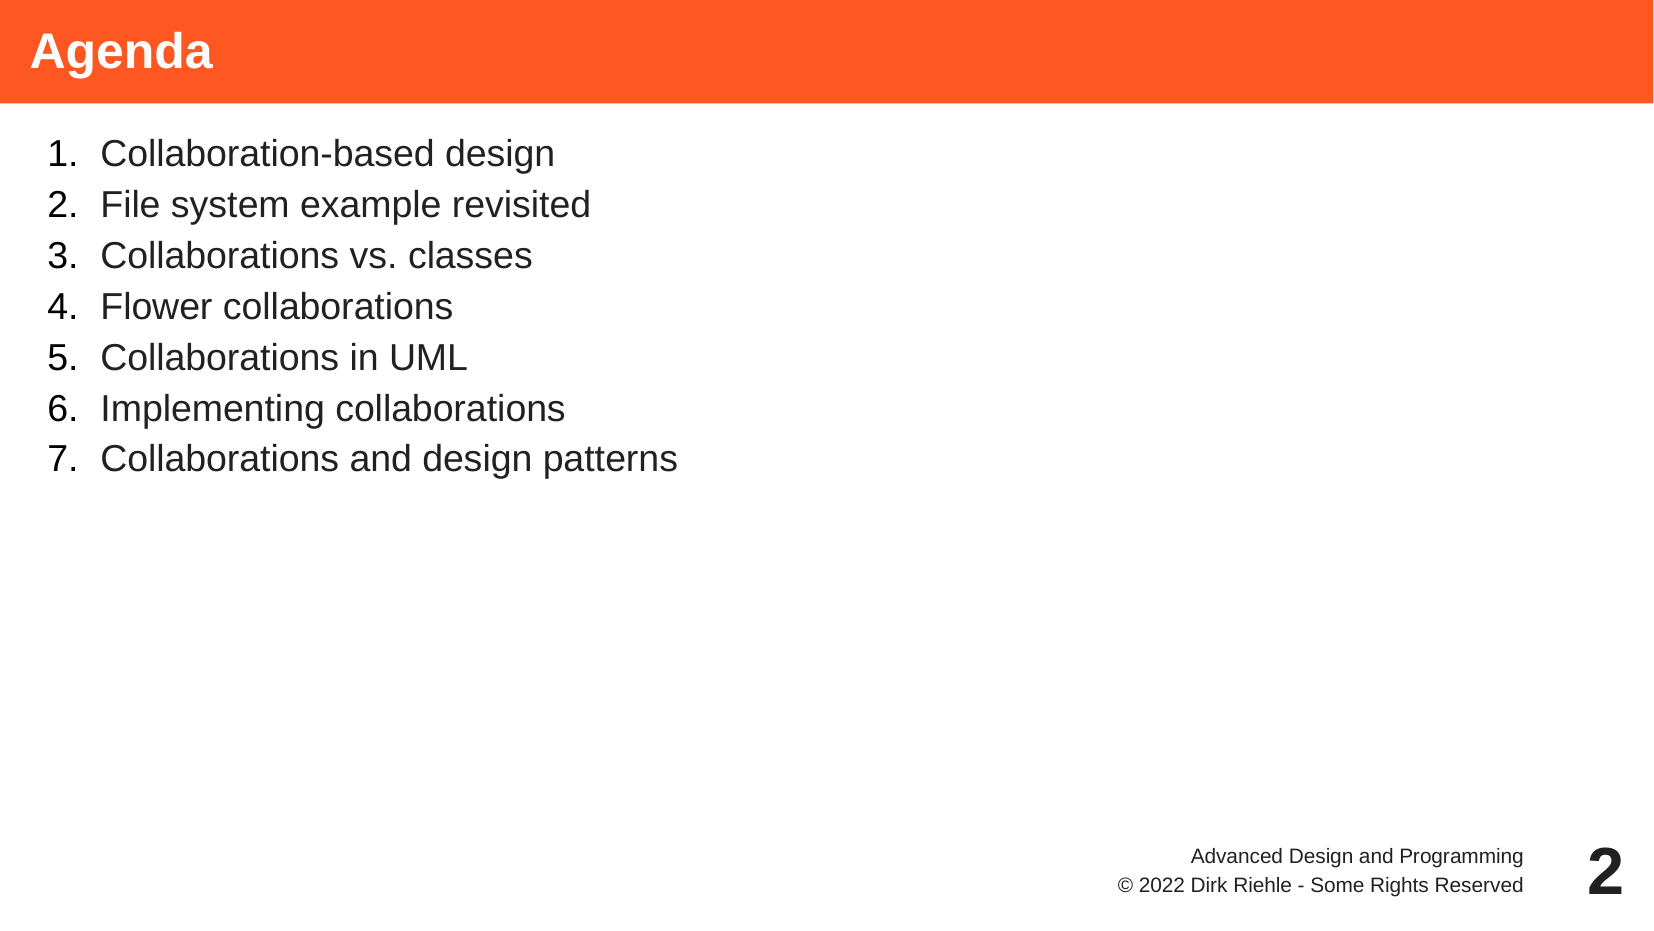

# Agenda
Collaboration-based design
File system example revisited
Collaborations vs. classes
Flower collaborations
Collaborations in UML
Implementing collaborations
Collaborations and design patterns
Advanced Design and Programming
2
© 2022 Dirk Riehle - Some Rights Reserved